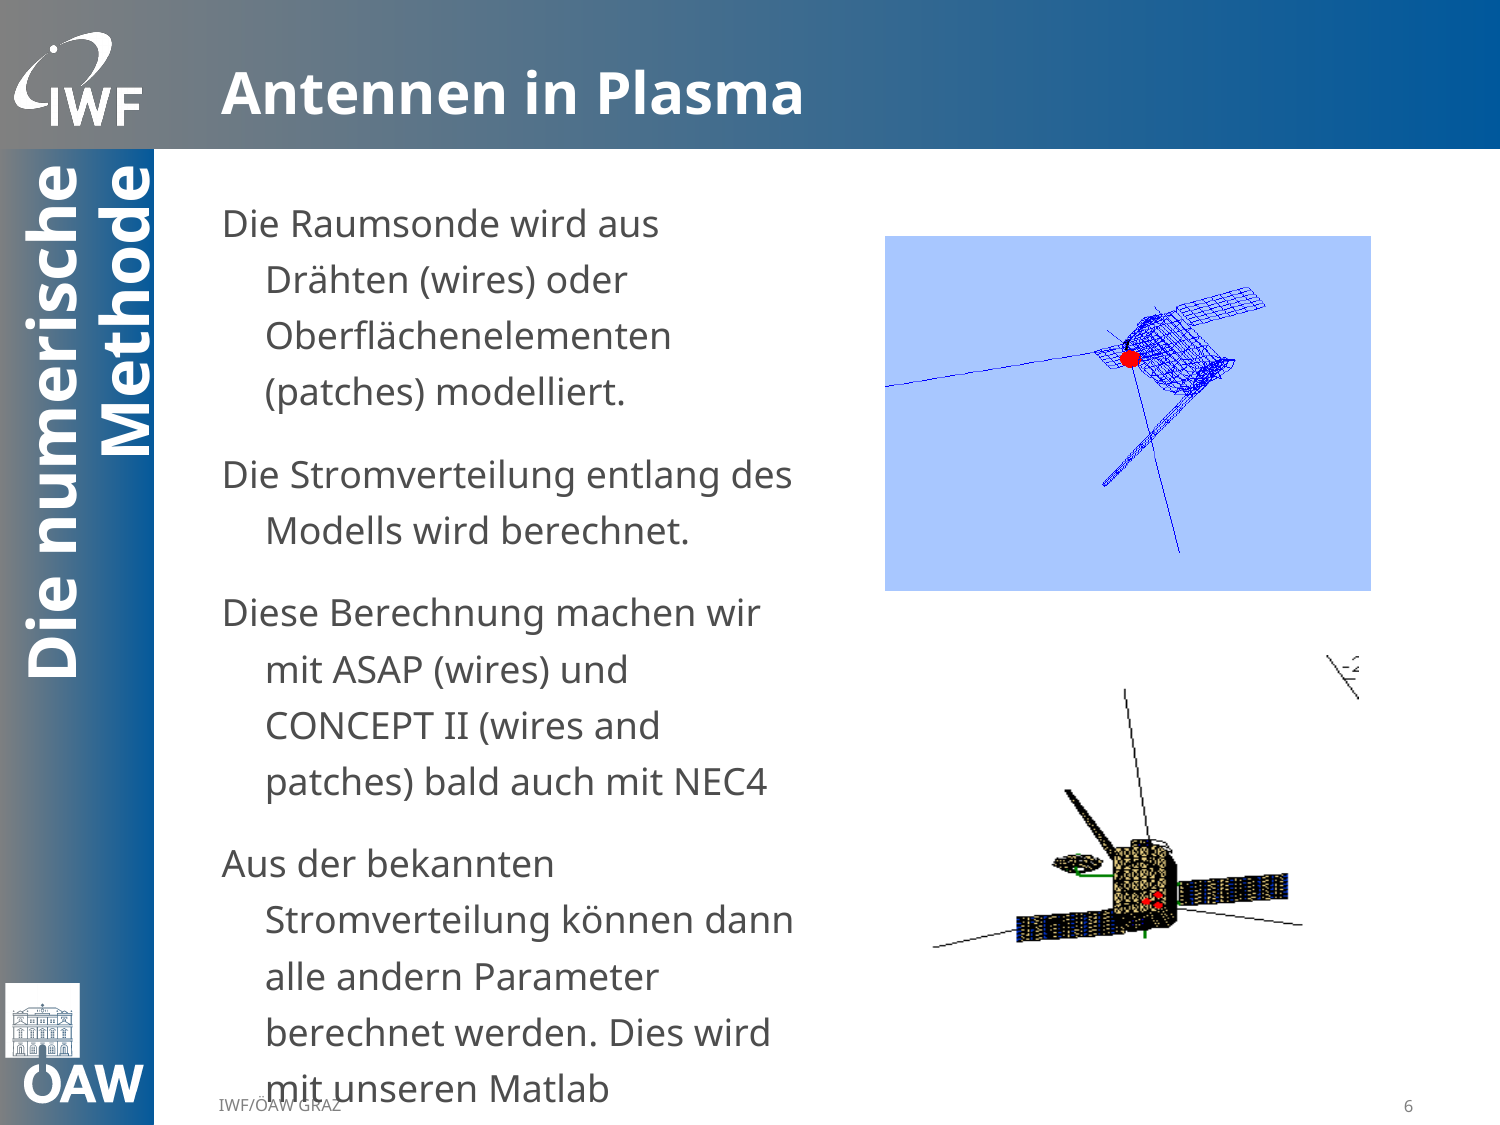

# Antennen in Plasma
Die Raumsonde wird aus Drähten (wires) oder Oberflächenelementen (patches) modelliert.
Die Stromverteilung entlang des Modells wird berechnet.
Diese Berechnung machen wir mit ASAP (wires) und CONCEPT II (wires and patches) bald auch mit NEC4
Aus der bekannten Stromverteilung können dann alle andern Parameter berechnet werden. Dies wird mit unseren Matlab Funktionen bewerkstelligt.
Die numerische Methode
IWF/ÖAW GRAZ
6